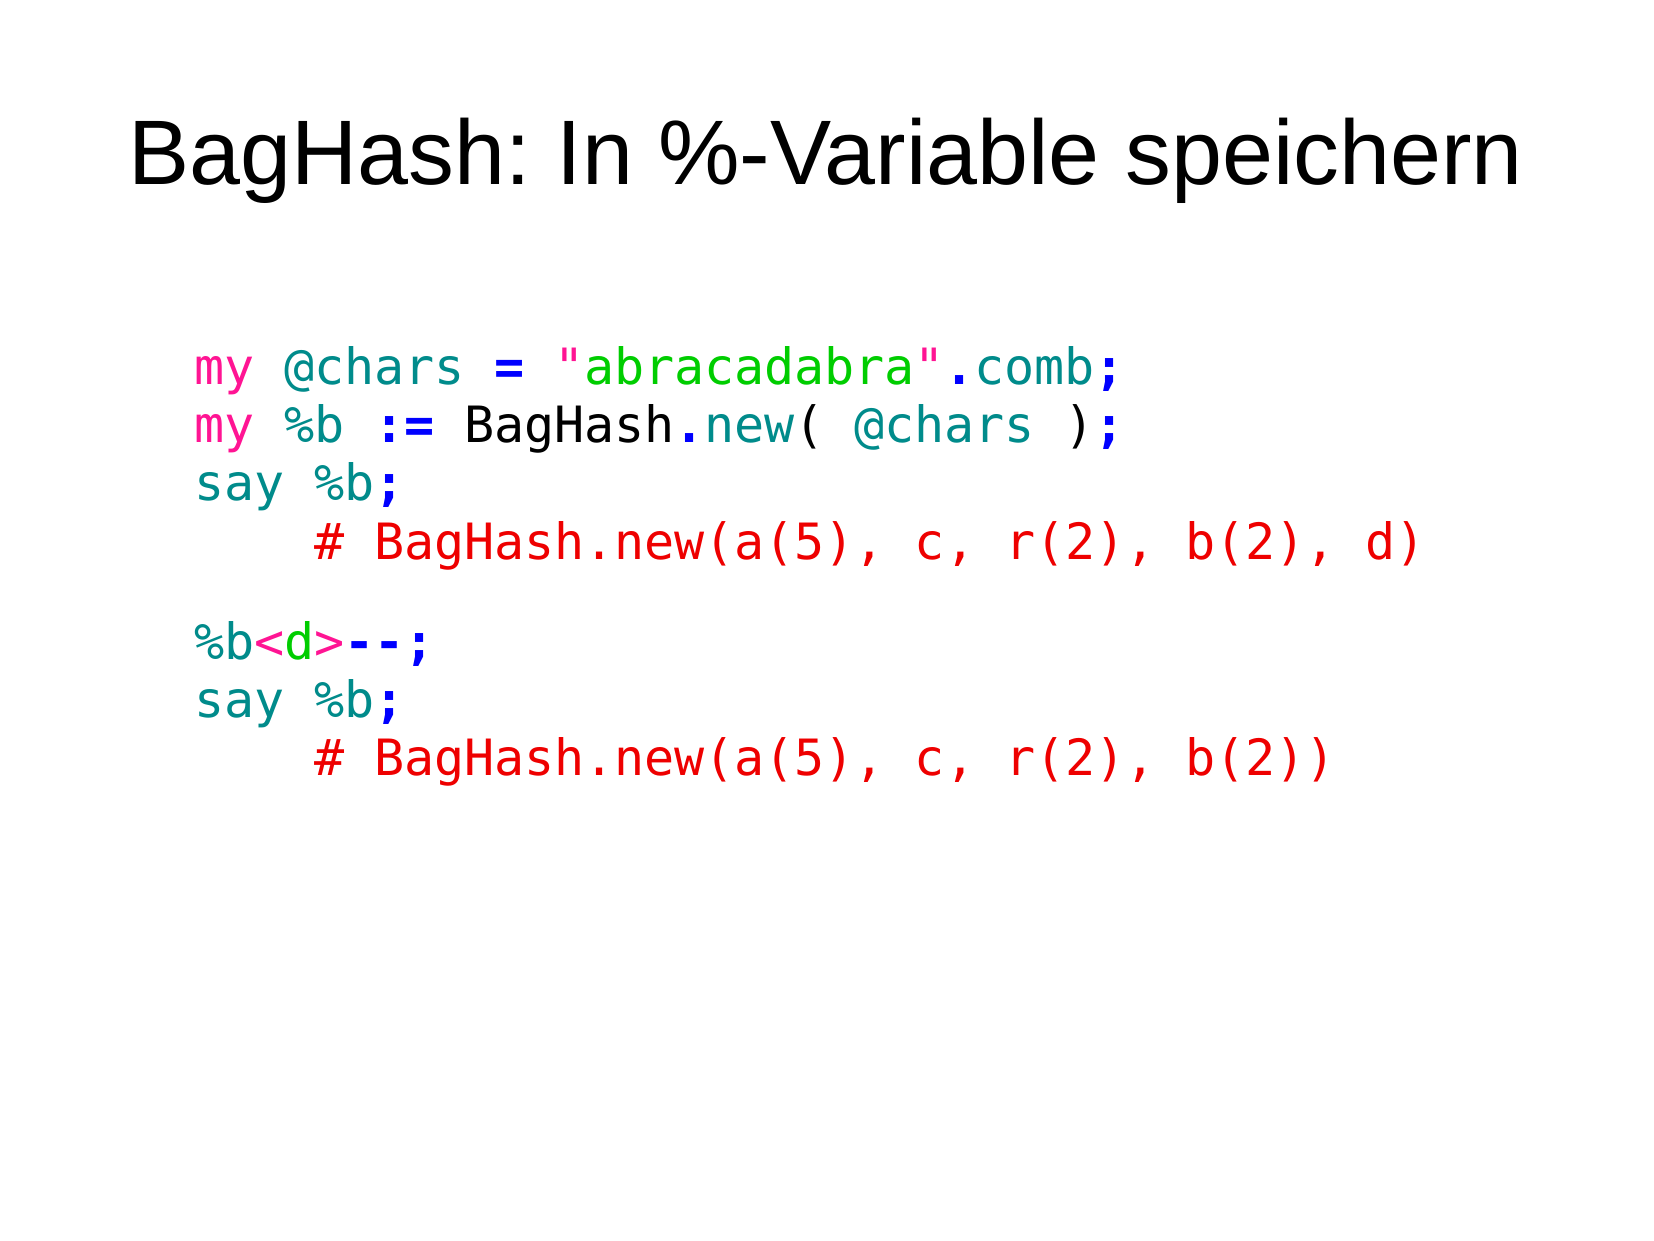

# BagHash: In %-Variable speichern
my @chars = "abracadabra".comb;
my %b := BagHash.new( @chars );
say %b;
 # BagHash.new(a(5), c, r(2), b(2), d)
%b<d>--;
say %b;
 # BagHash.new(a(5), c, r(2), b(2))